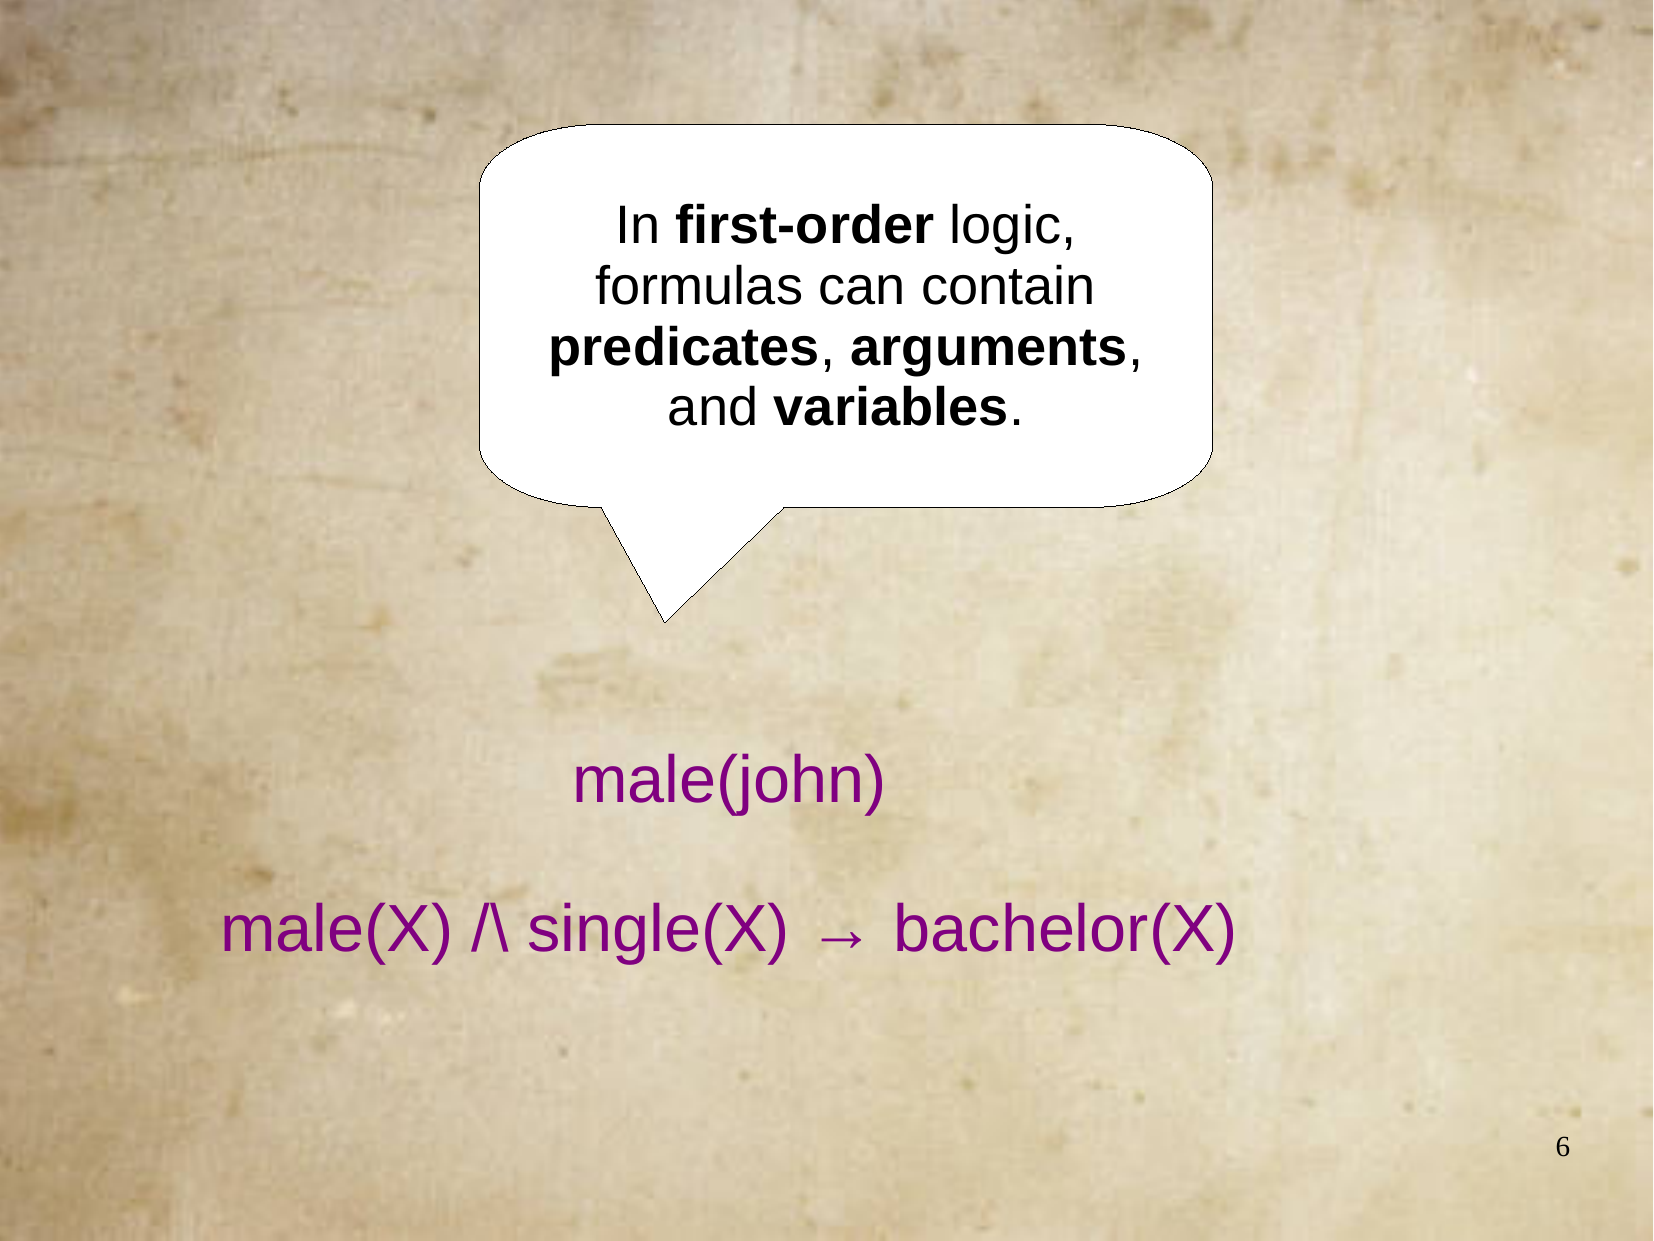

In first-order logic,
formulas can contain
predicates, arguments,
and variables.
male(john)
male(X) /\ single(X) → bachelor(X)
6